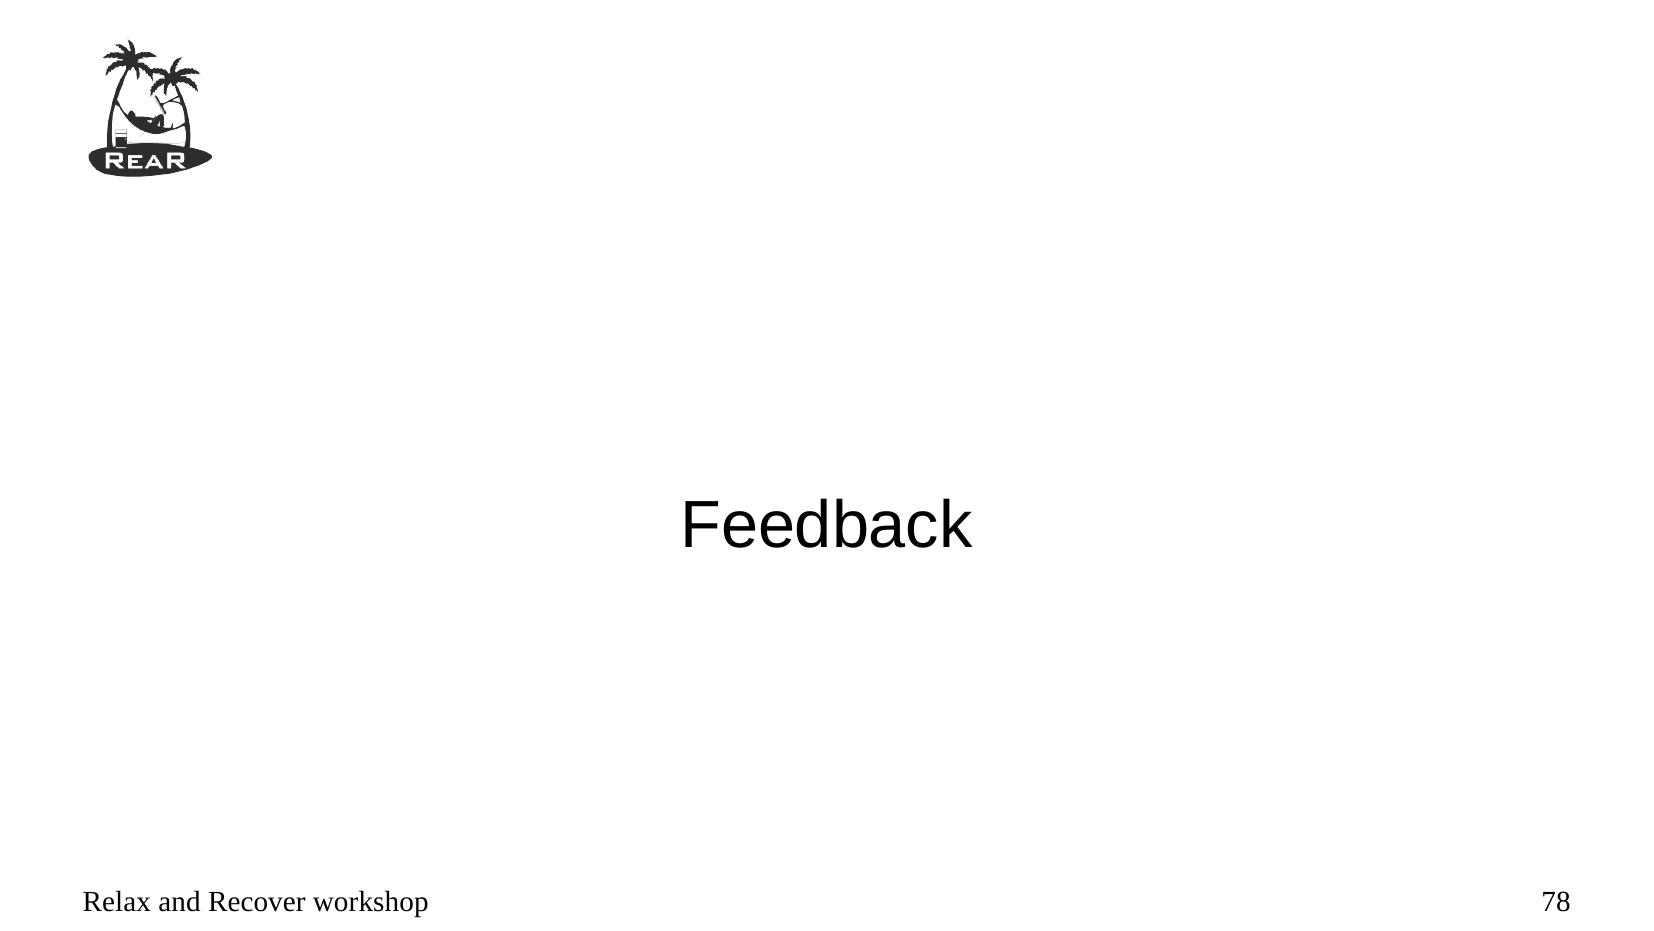

#
Feedback
Relax and Recover workshop
78